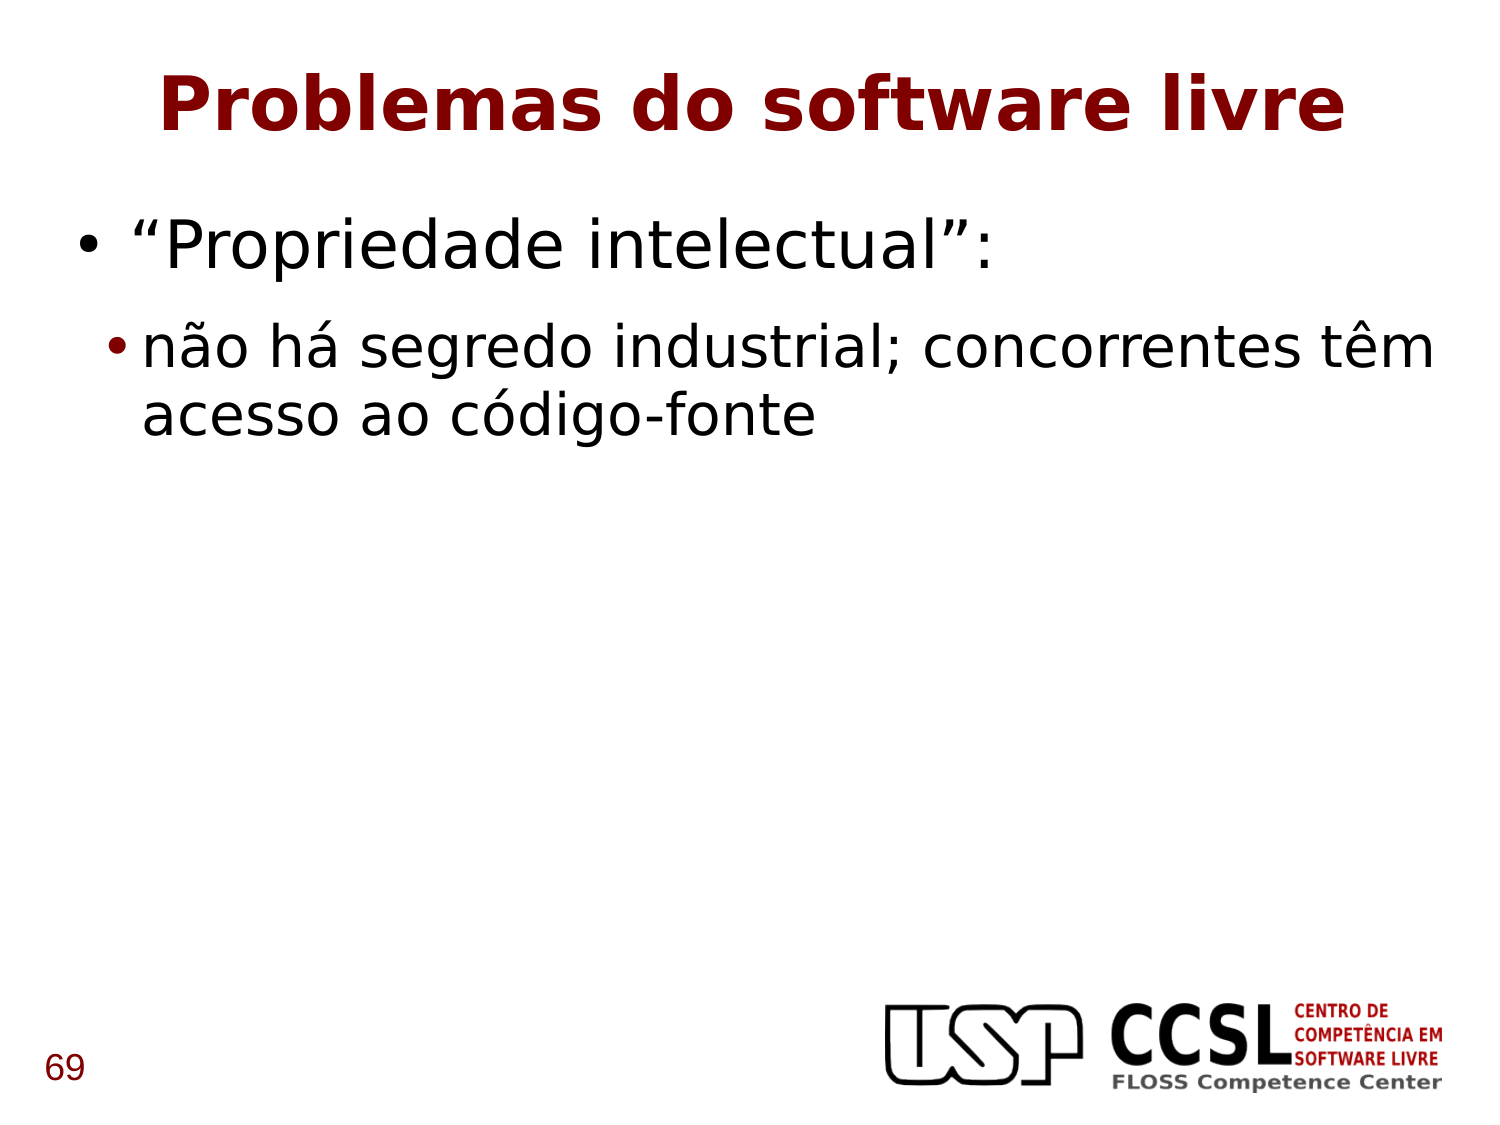

# Problemas do software livre
“Propriedade intelectual”:
não há segredo industrial; concorrentes têm acesso ao código-fonte